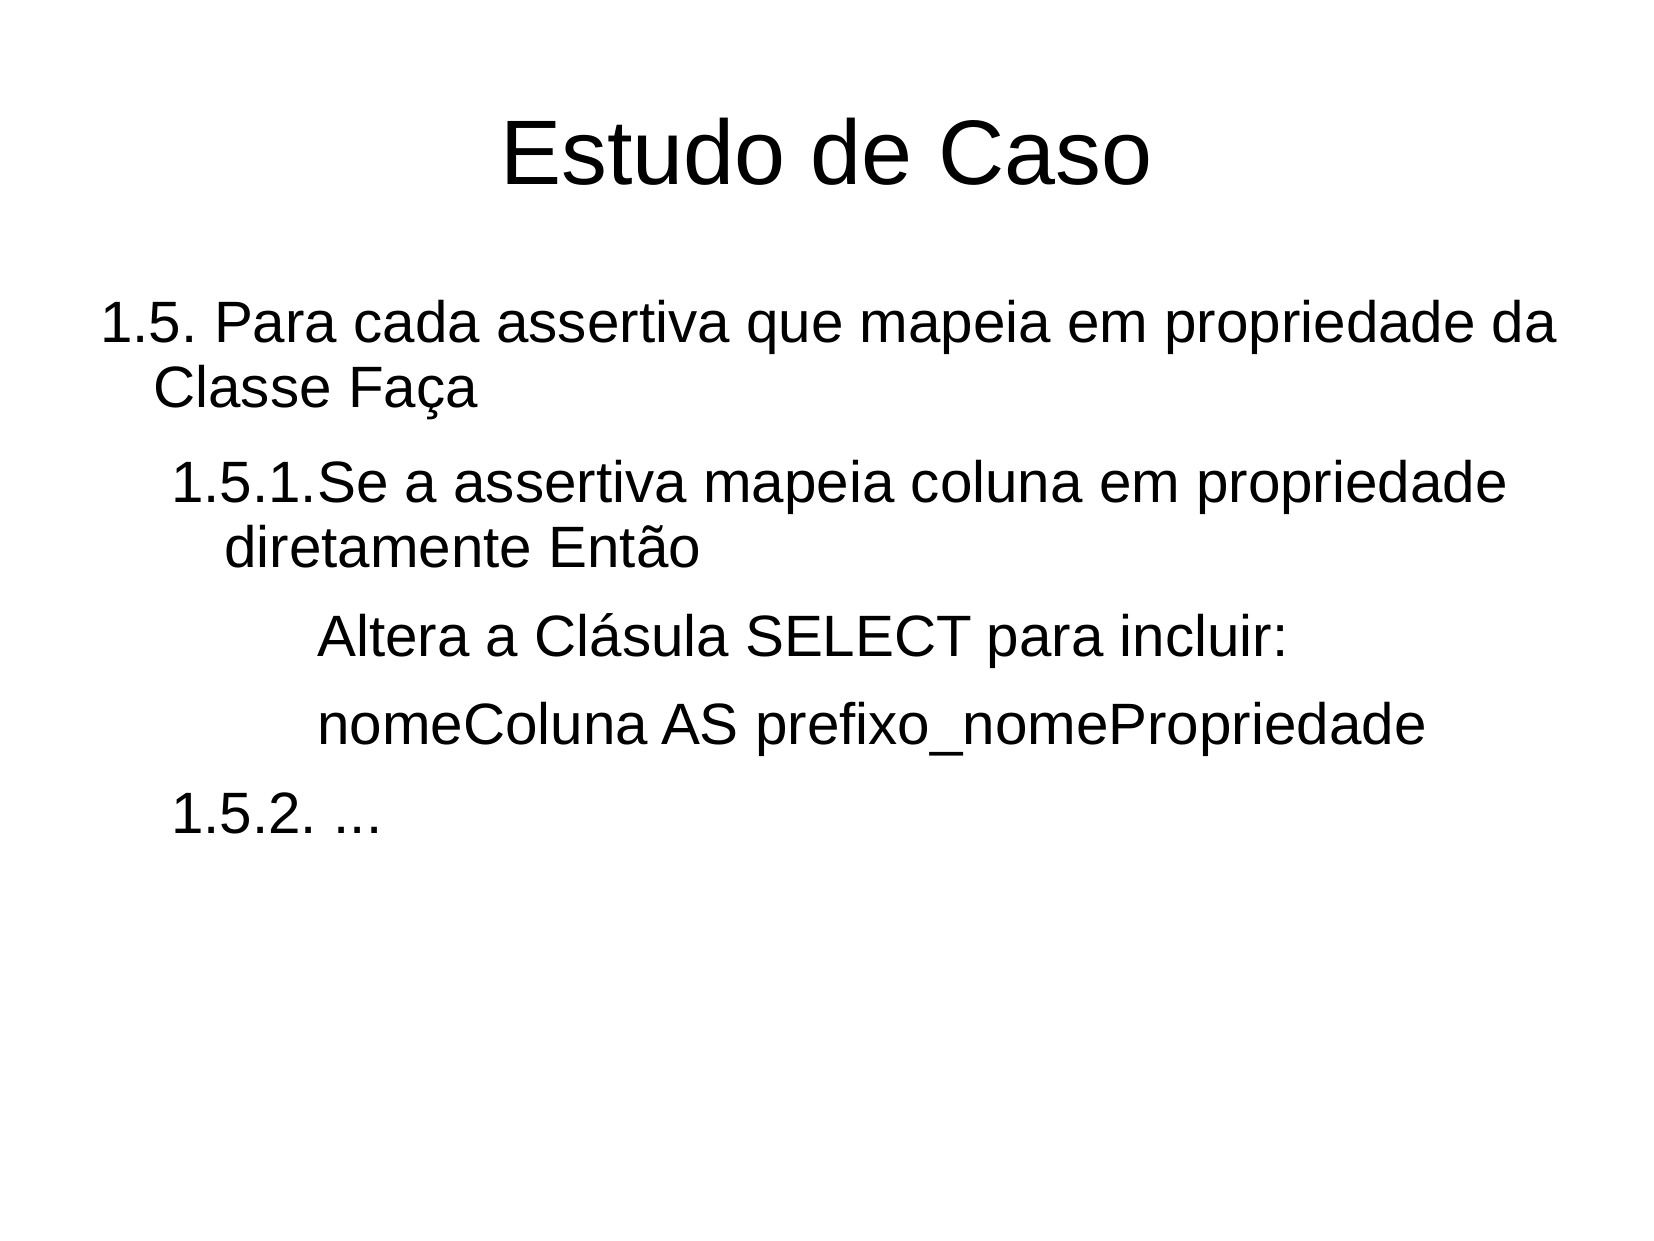

# Estudo de Caso
 Para cada assertiva que mapeia em propriedade da Classe Faça
Se a assertiva mapeia coluna em propriedade diretamente Então
Altera a Clásula SELECT para incluir:
nomeColuna AS prefixo_nomePropriedade
 ...